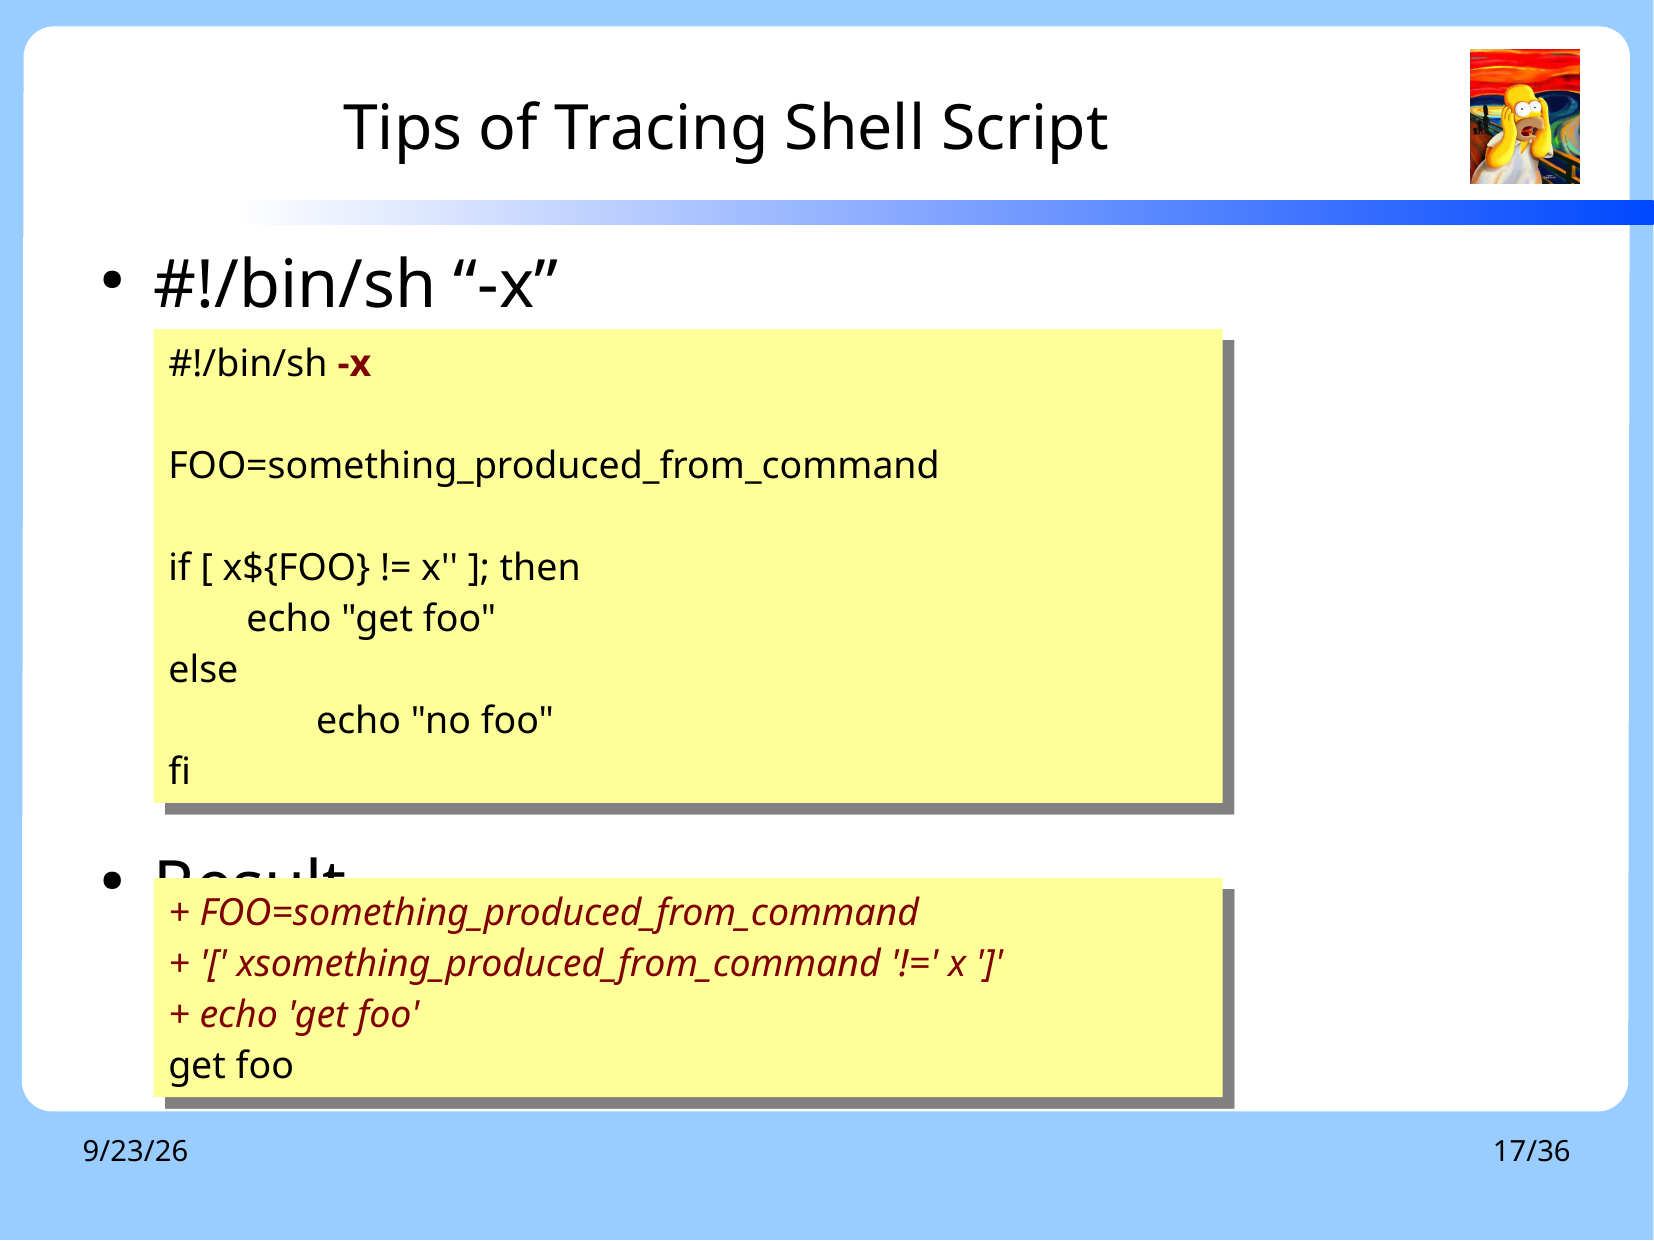

# Tips of Tracing Shell Script
#!/bin/sh “-x”
Result
#!/bin/sh -x
FOO=something_produced_from_command
if [ x${FOO} != x'' ]; then
 echo "get foo"
else
		echo "no foo"
fi
+ FOO=something_produced_from_command
+ '[' xsomething_produced_from_command '!=' x ']'
+ echo 'get foo'
get foo
17